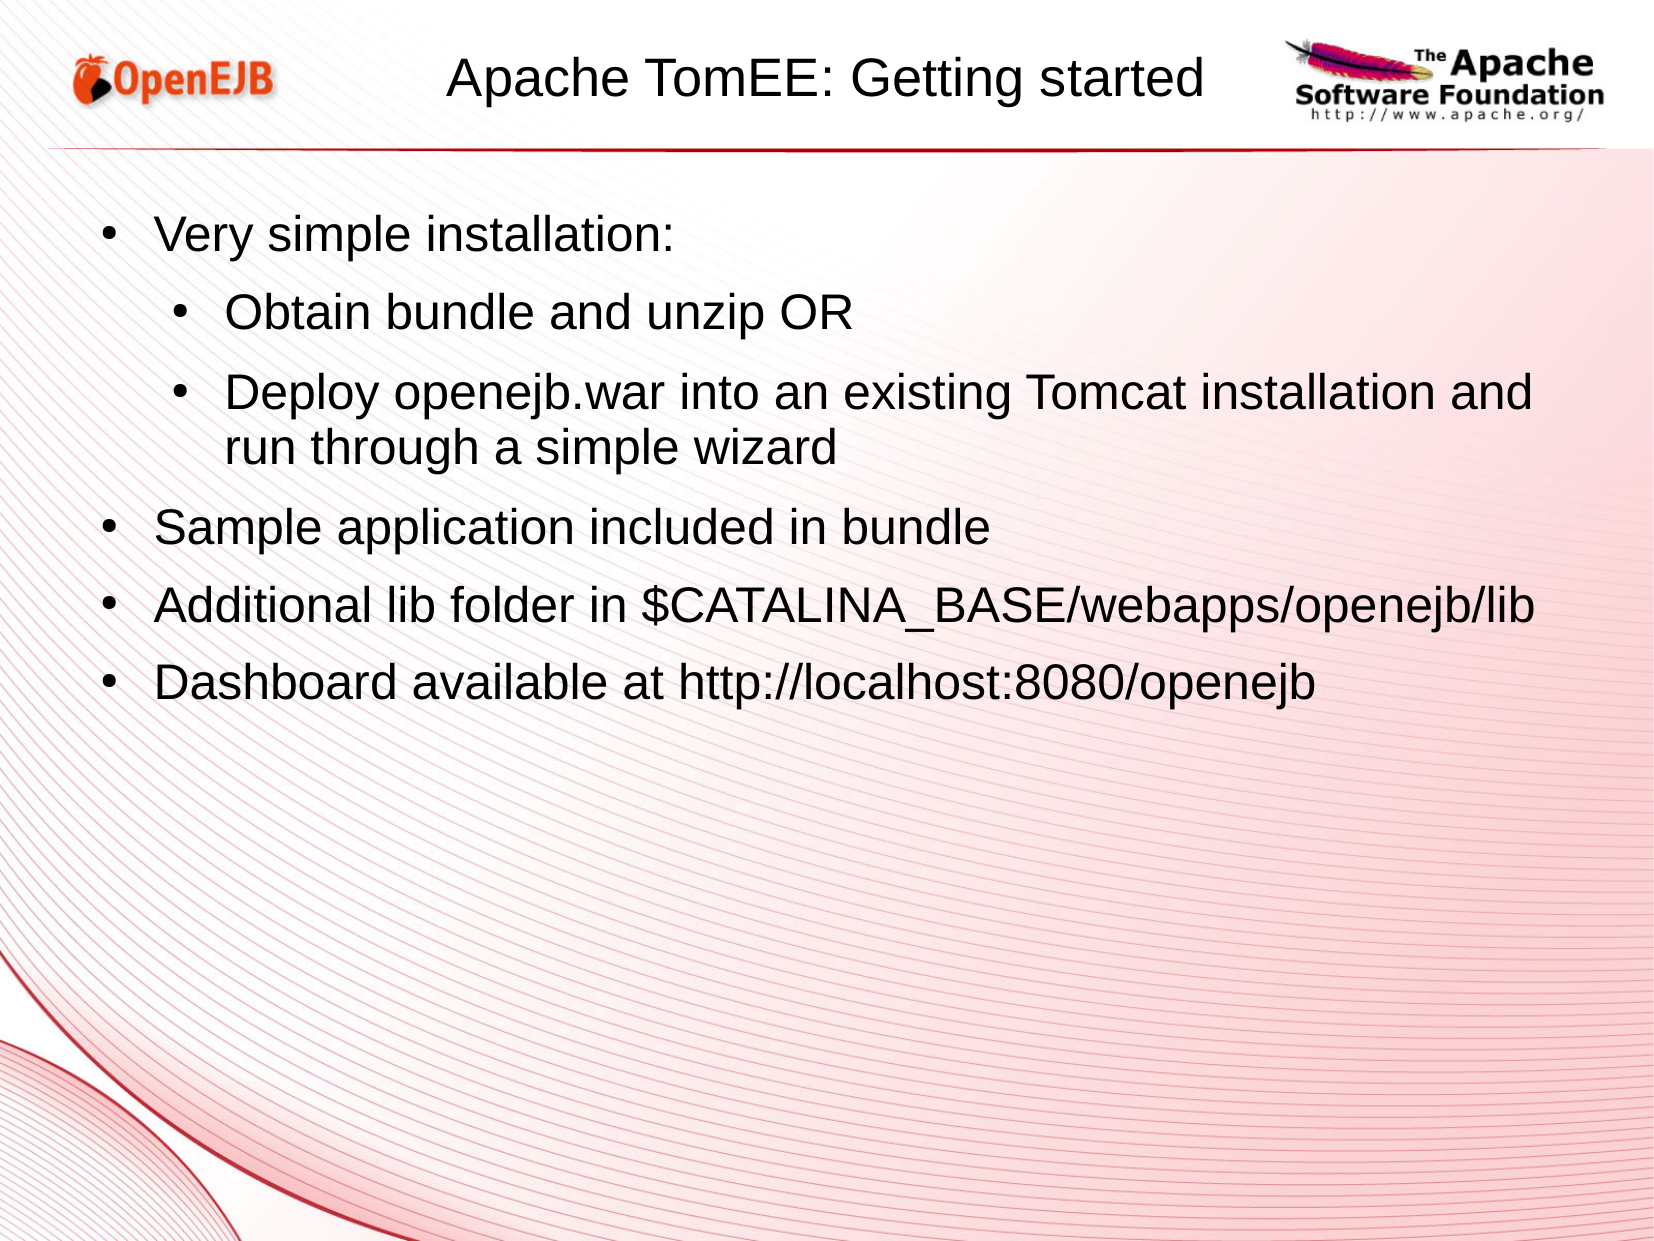

# Apache TomEE: Getting started
Very simple installation:
Obtain bundle and unzip OR
Deploy openejb.war into an existing Tomcat installation and run through a simple wizard
Sample application included in bundle
Additional lib folder in $CATALINA_BASE/webapps/openejb/lib
Dashboard available at http://localhost:8080/openejb